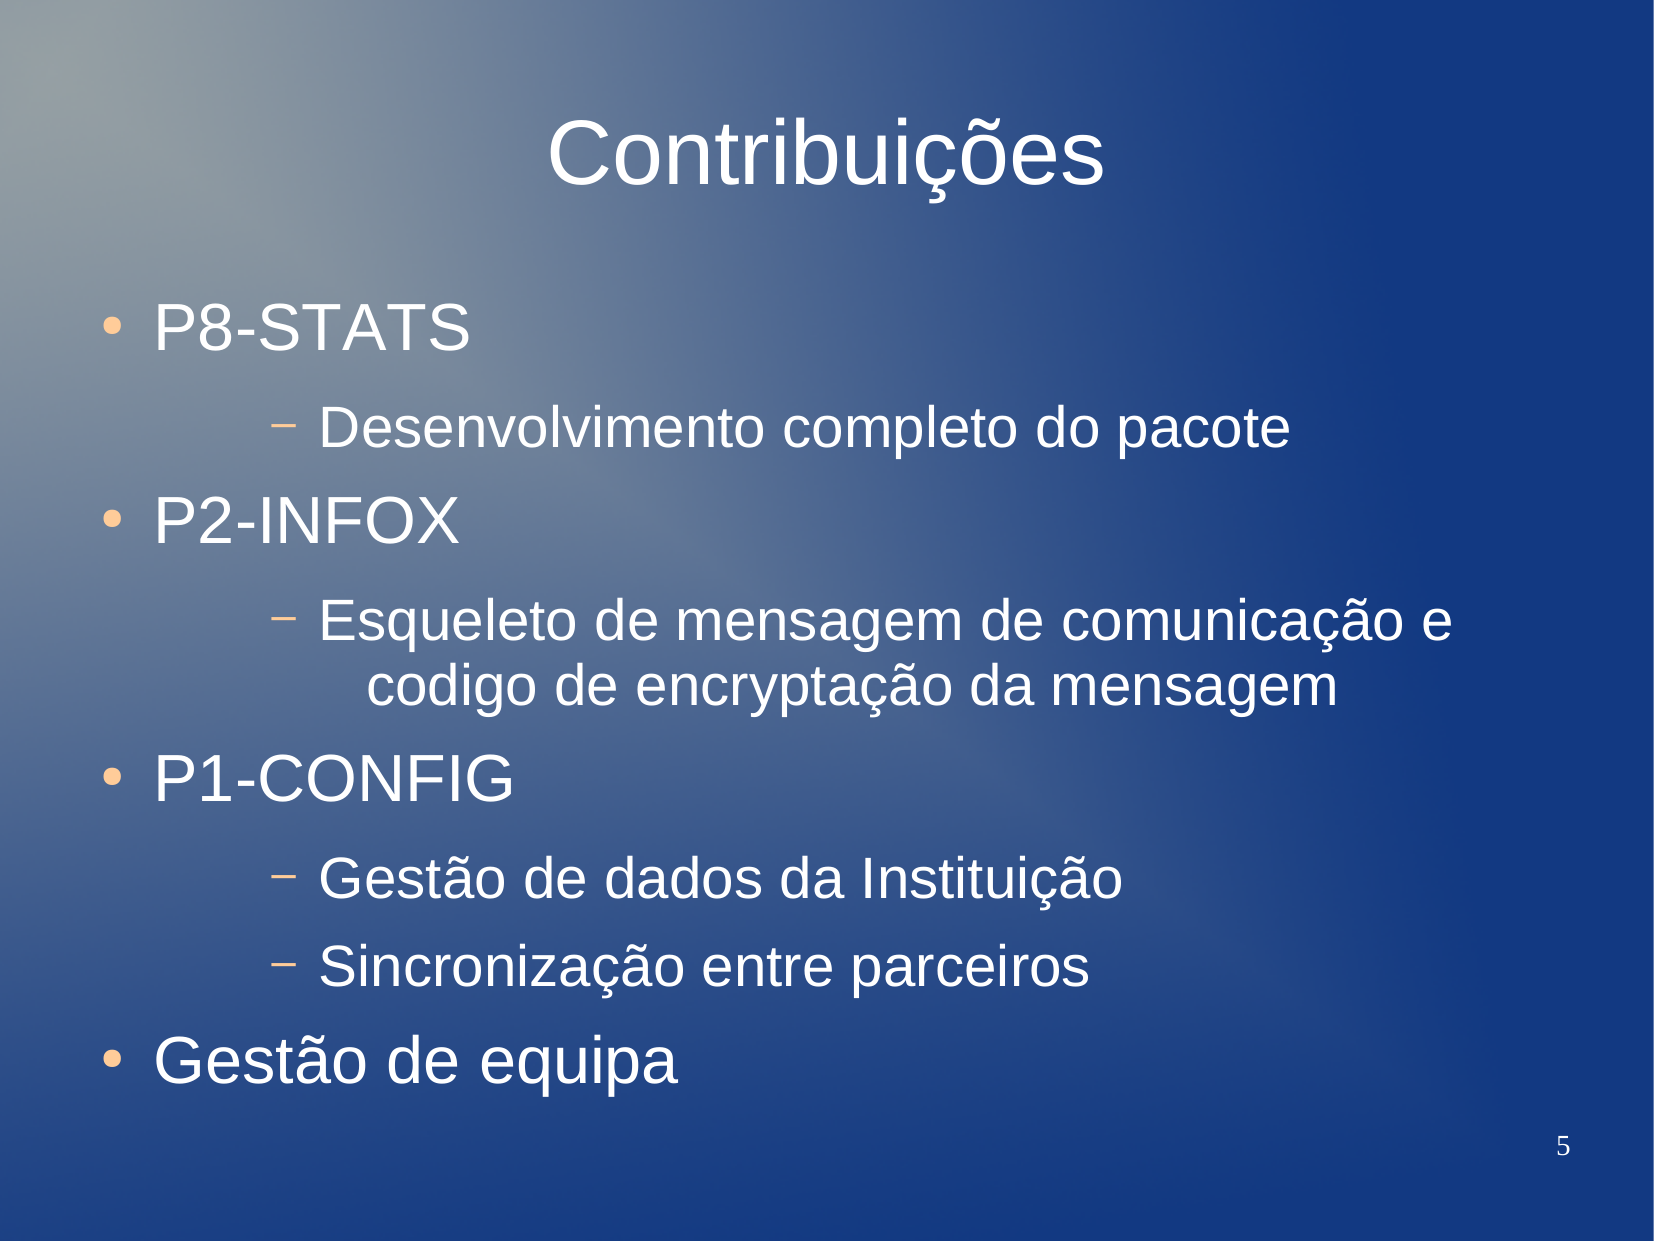

# Contribuições
P8-STATS
Desenvolvimento completo do pacote
P2-INFOX
Esqueleto de mensagem de comunicação e codigo de encryptação da mensagem
P1-CONFIG
Gestão de dados da Instituição
Sincronização entre parceiros
Gestão de equipa
5